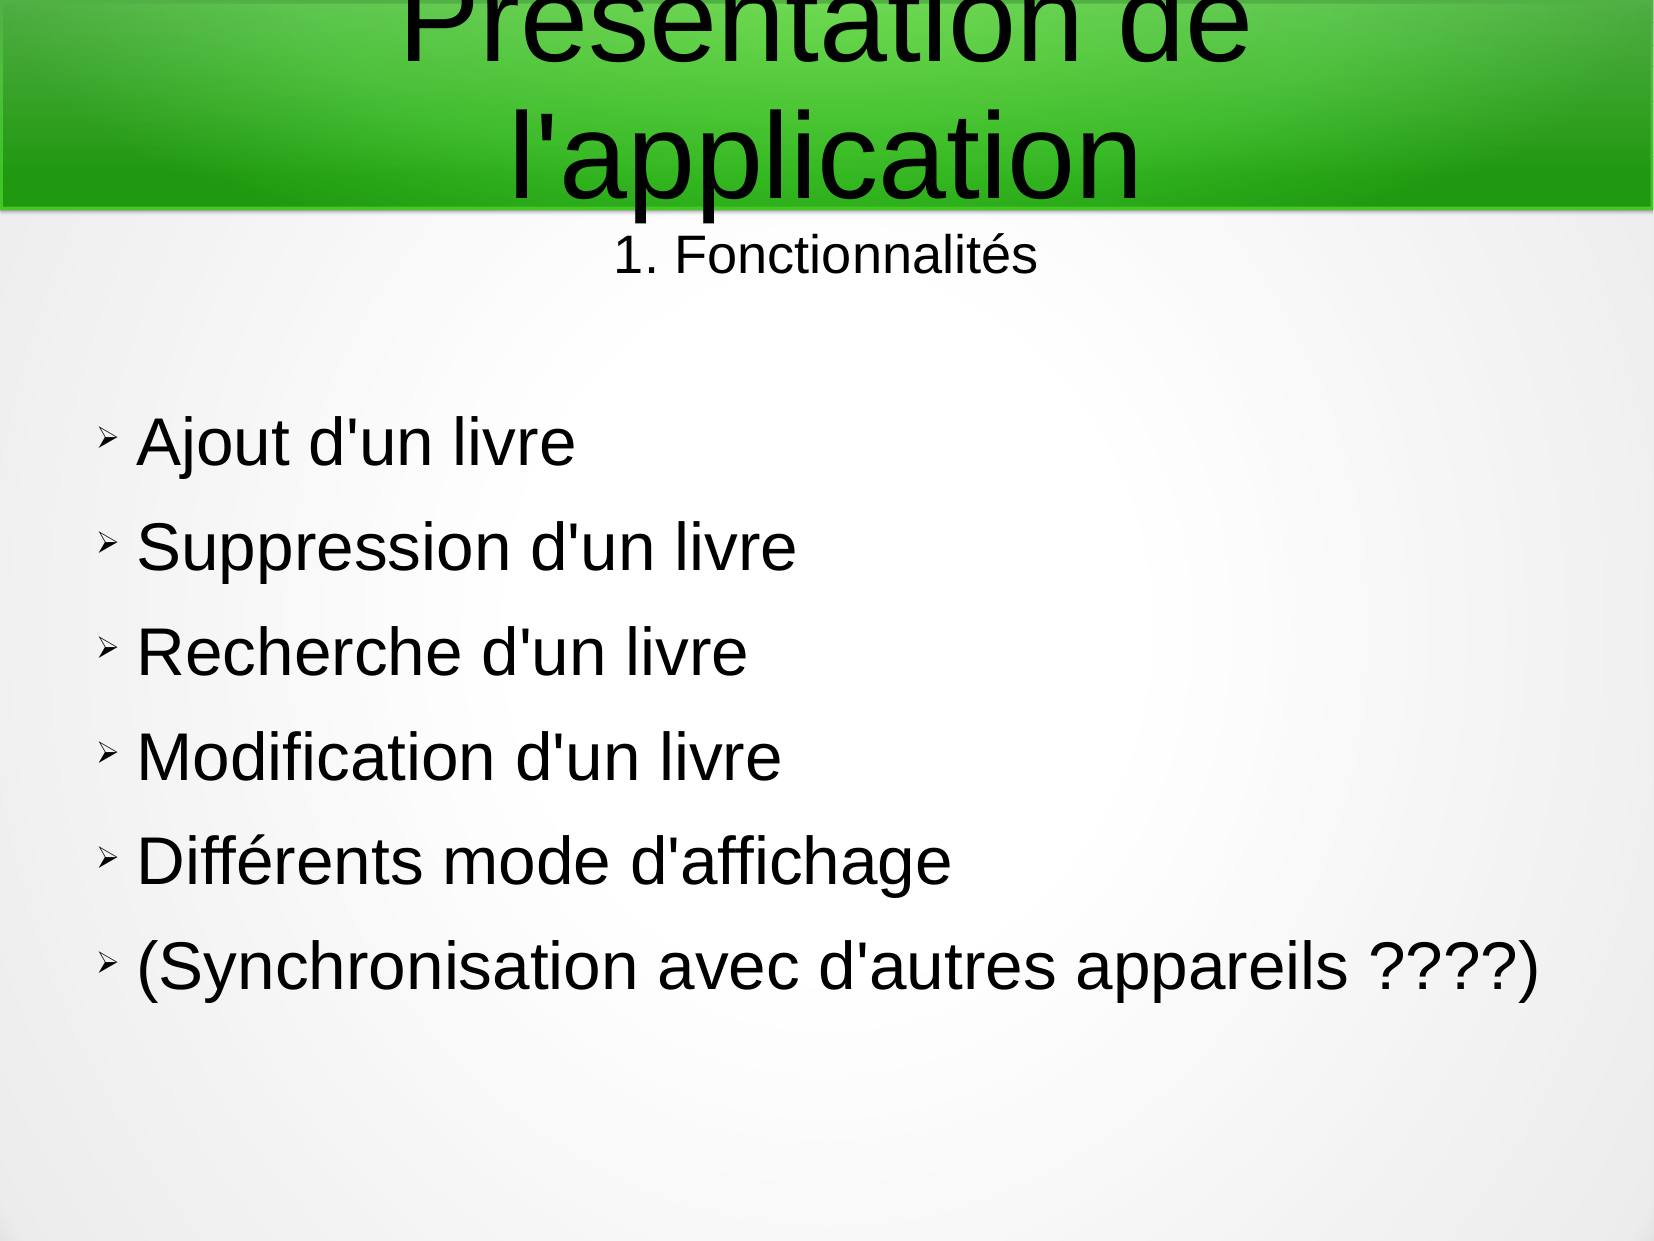

# Présentation de l'application 1. Fonctionnalités
Ajout d'un livre
Suppression d'un livre
Recherche d'un livre
Modification d'un livre
Différents mode d'affichage
(Synchronisation avec d'autres appareils ????)